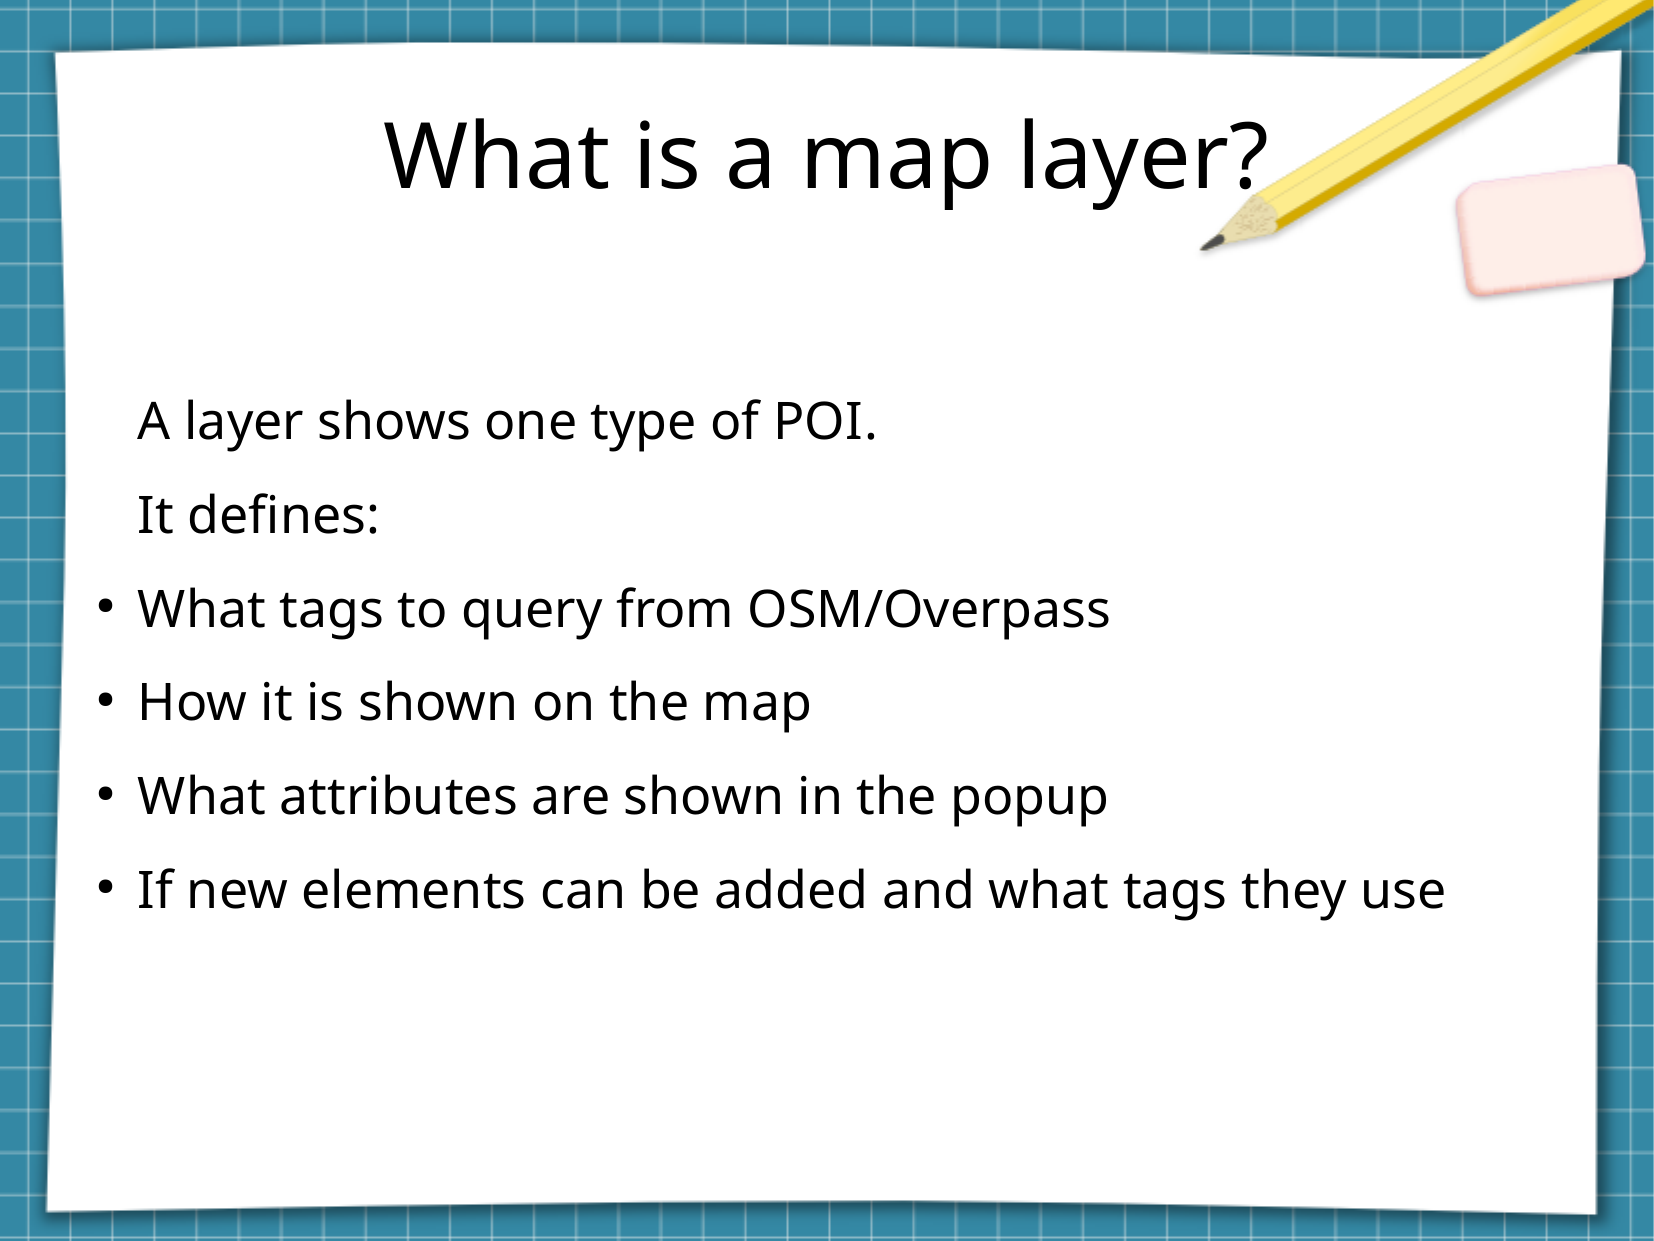

# What is a map layer?
A layer shows one type of POI.
It defines:
What tags to query from OSM/Overpass
How it is shown on the map
What attributes are shown in the popup
If new elements can be added and what tags they use